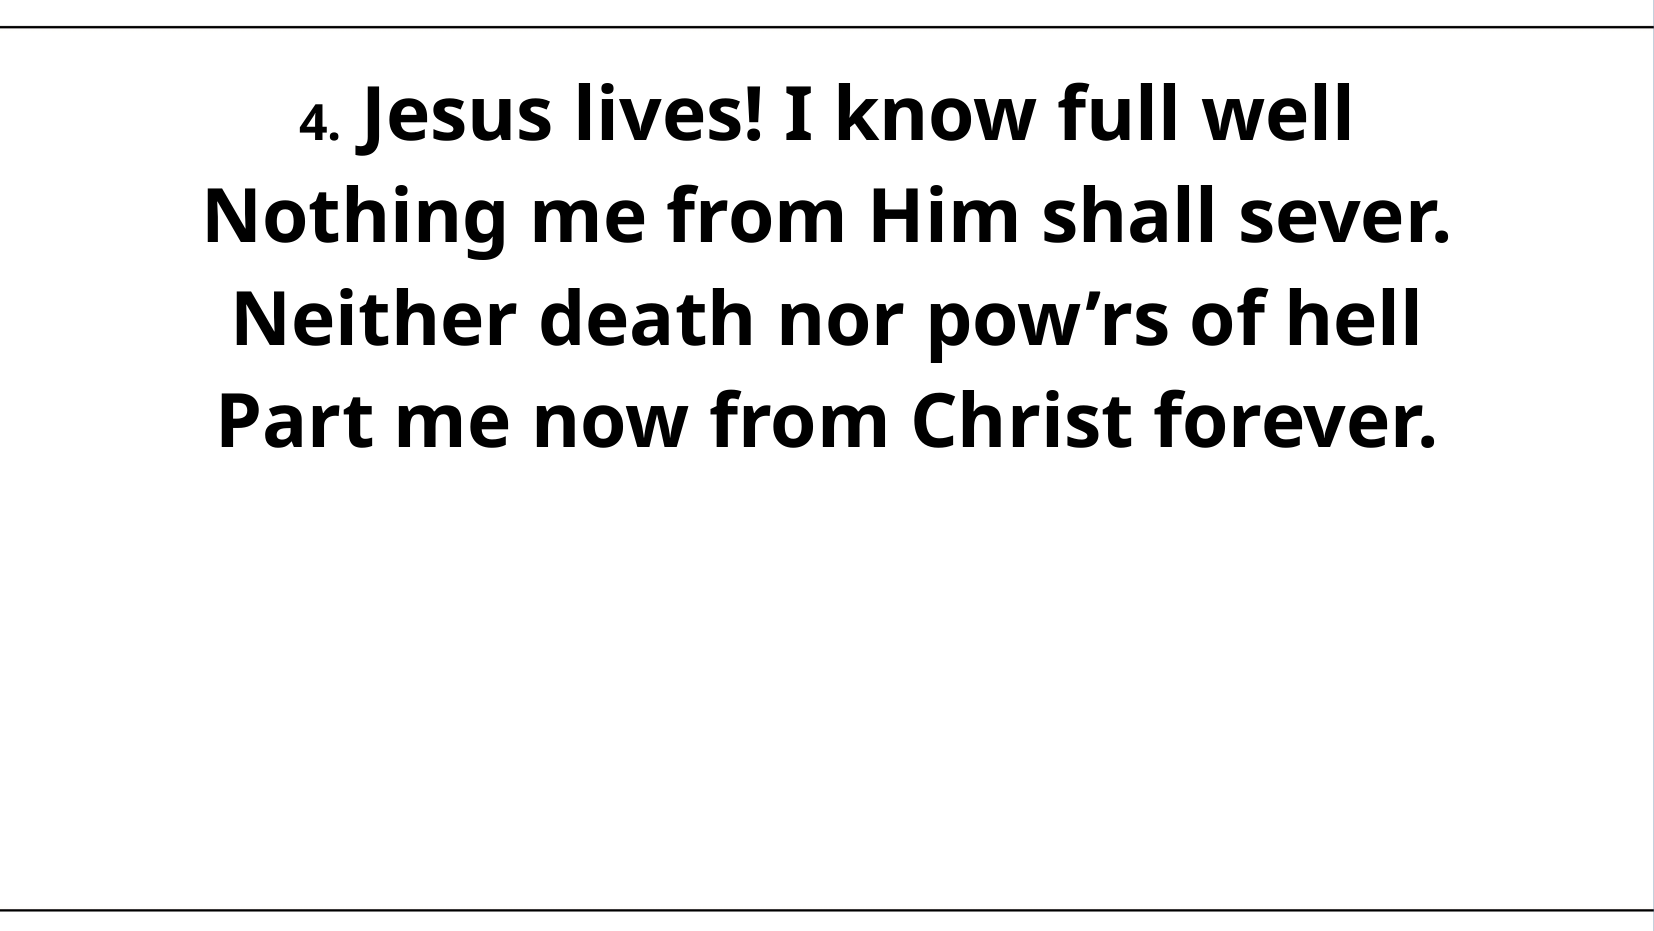

4. Jesus lives! I know full well
Nothing me from Him shall sever.
Neither death nor pow’rs of hell
Part me now from Christ forever.